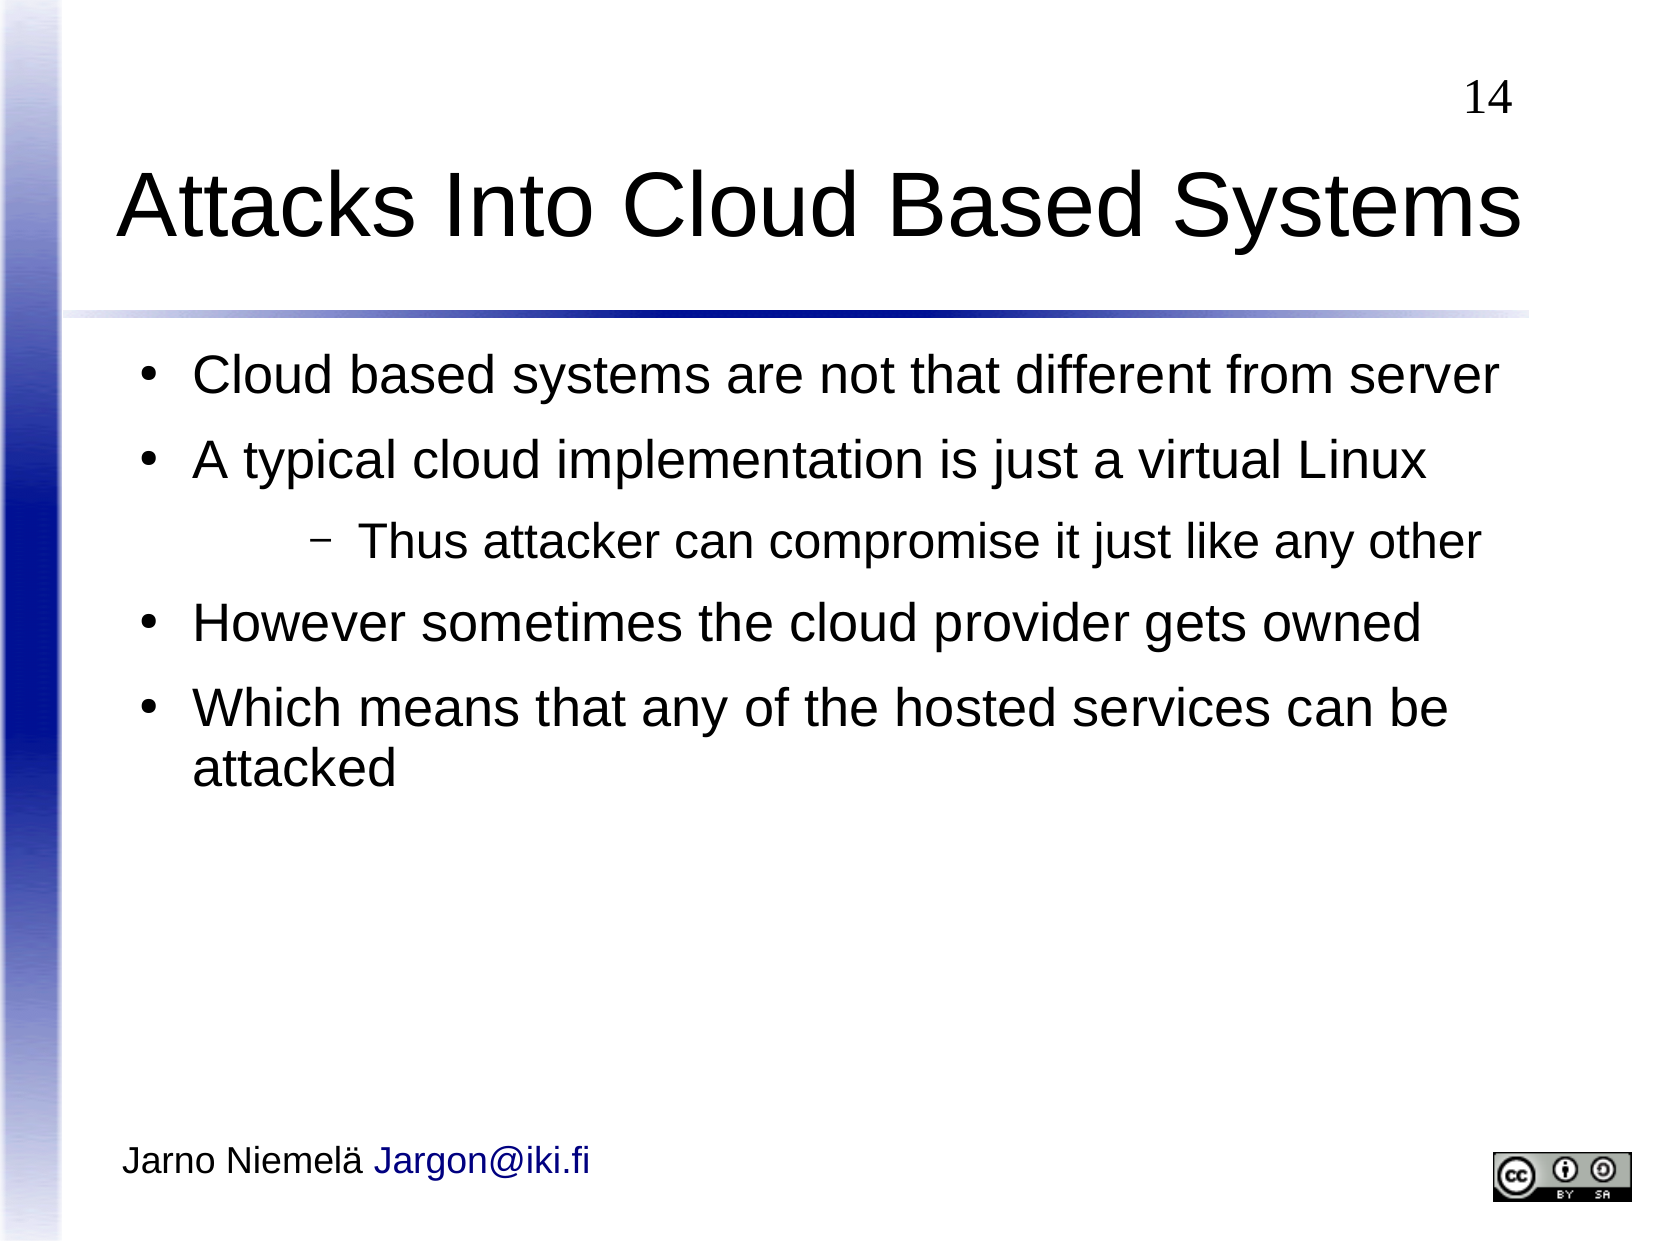

# Attacks Into Cloud Based Systems
Cloud based systems are not that different from server
A typical cloud implementation is just a virtual Linux
Thus attacker can compromise it just like any other
However sometimes the cloud provider gets owned
Which means that any of the hosted services can be attacked